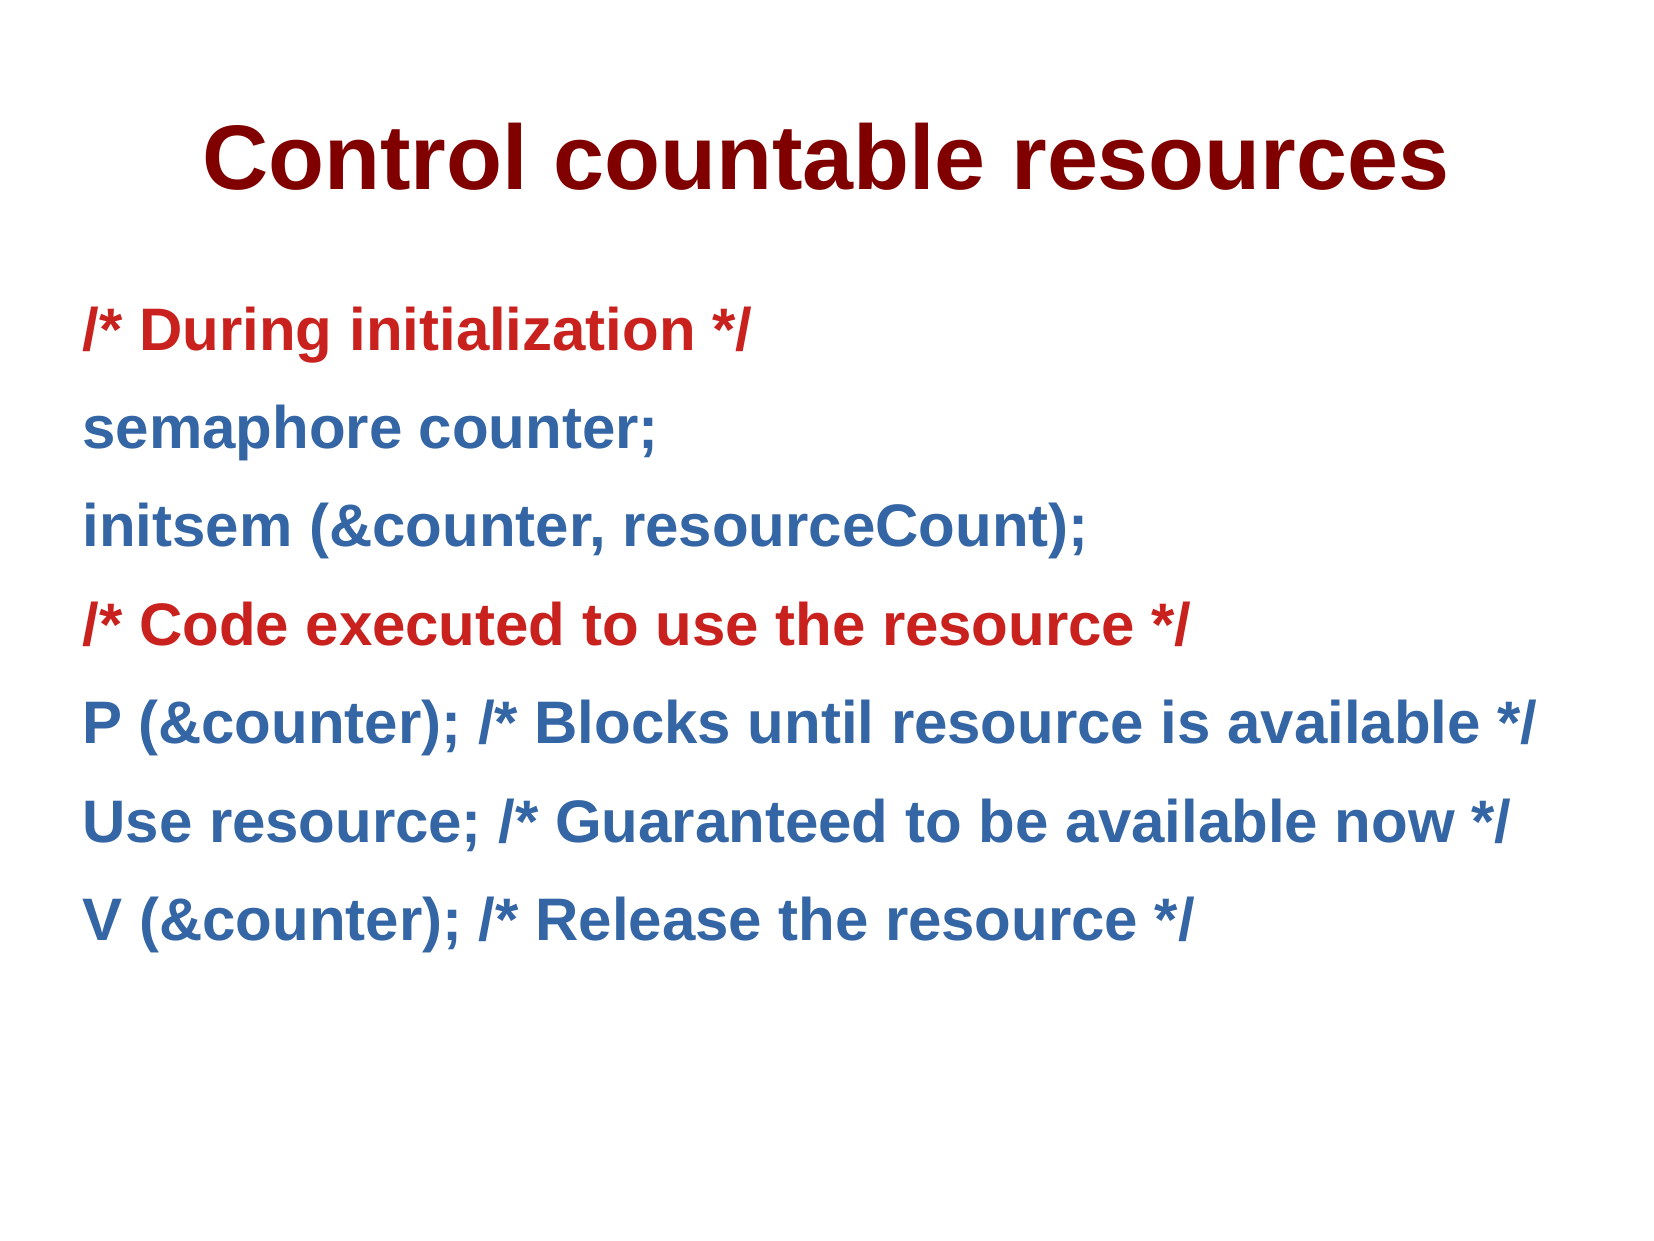

# Control countable resources
/* During initialization */
semaphore counter;
initsem (&counter, resourceCount);
/* Code executed to use the resource */
P (&counter); /* Blocks until resource is available */
Use resource; /* Guaranteed to be available now */
V (&counter); /* Release the resource */